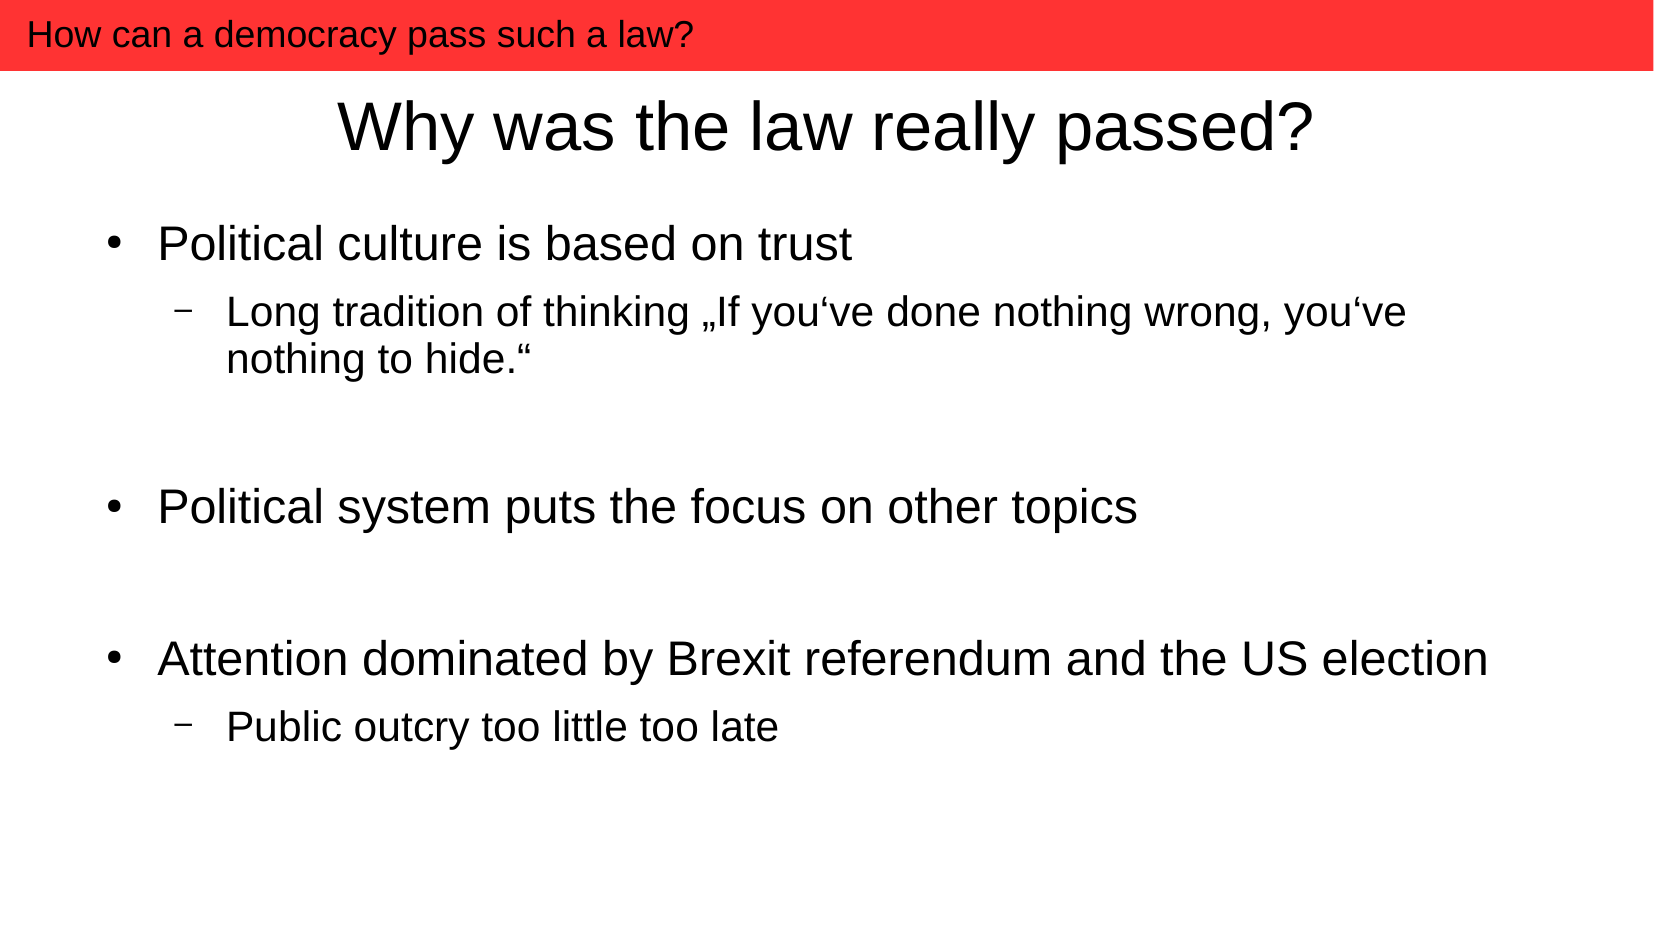

How can a democracy pass such a law?
# Why was the law really passed?
Political culture is based on trust
Long tradition of thinking „If you‘ve done nothing wrong, you‘ve nothing to hide.“
Political system puts the focus on other topics
Attention dominated by Brexit referendum and the US election
Public outcry too little too late